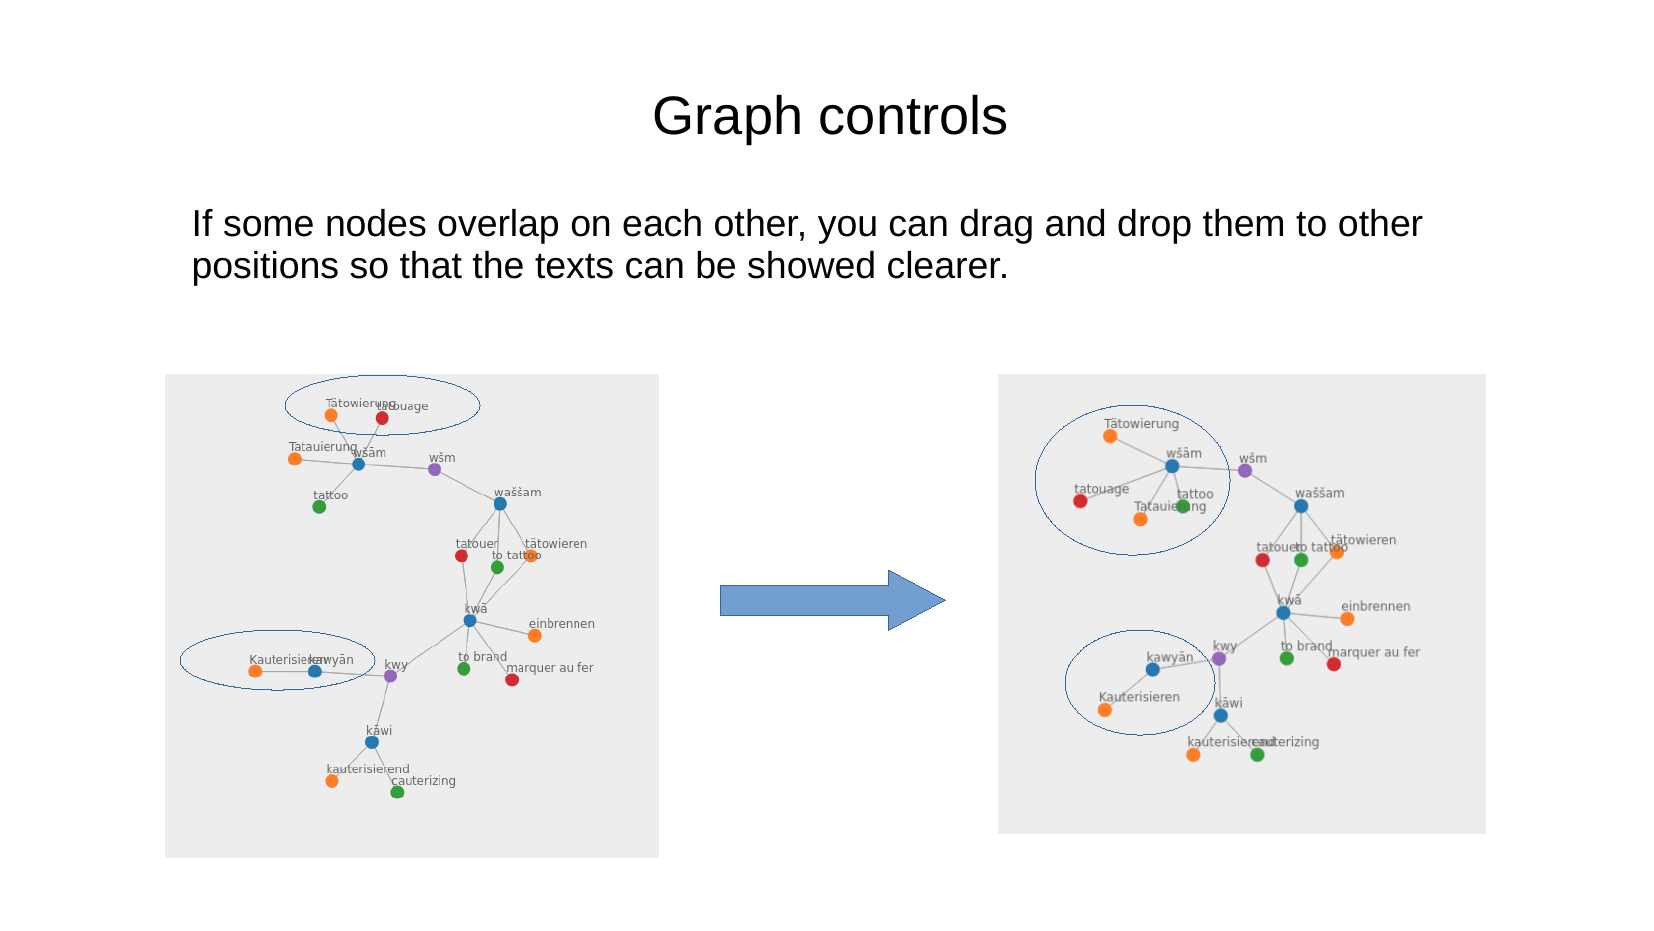

# Graph controls
If some nodes overlap on each other, you can drag and drop them to other positions so that the texts can be showed clearer.